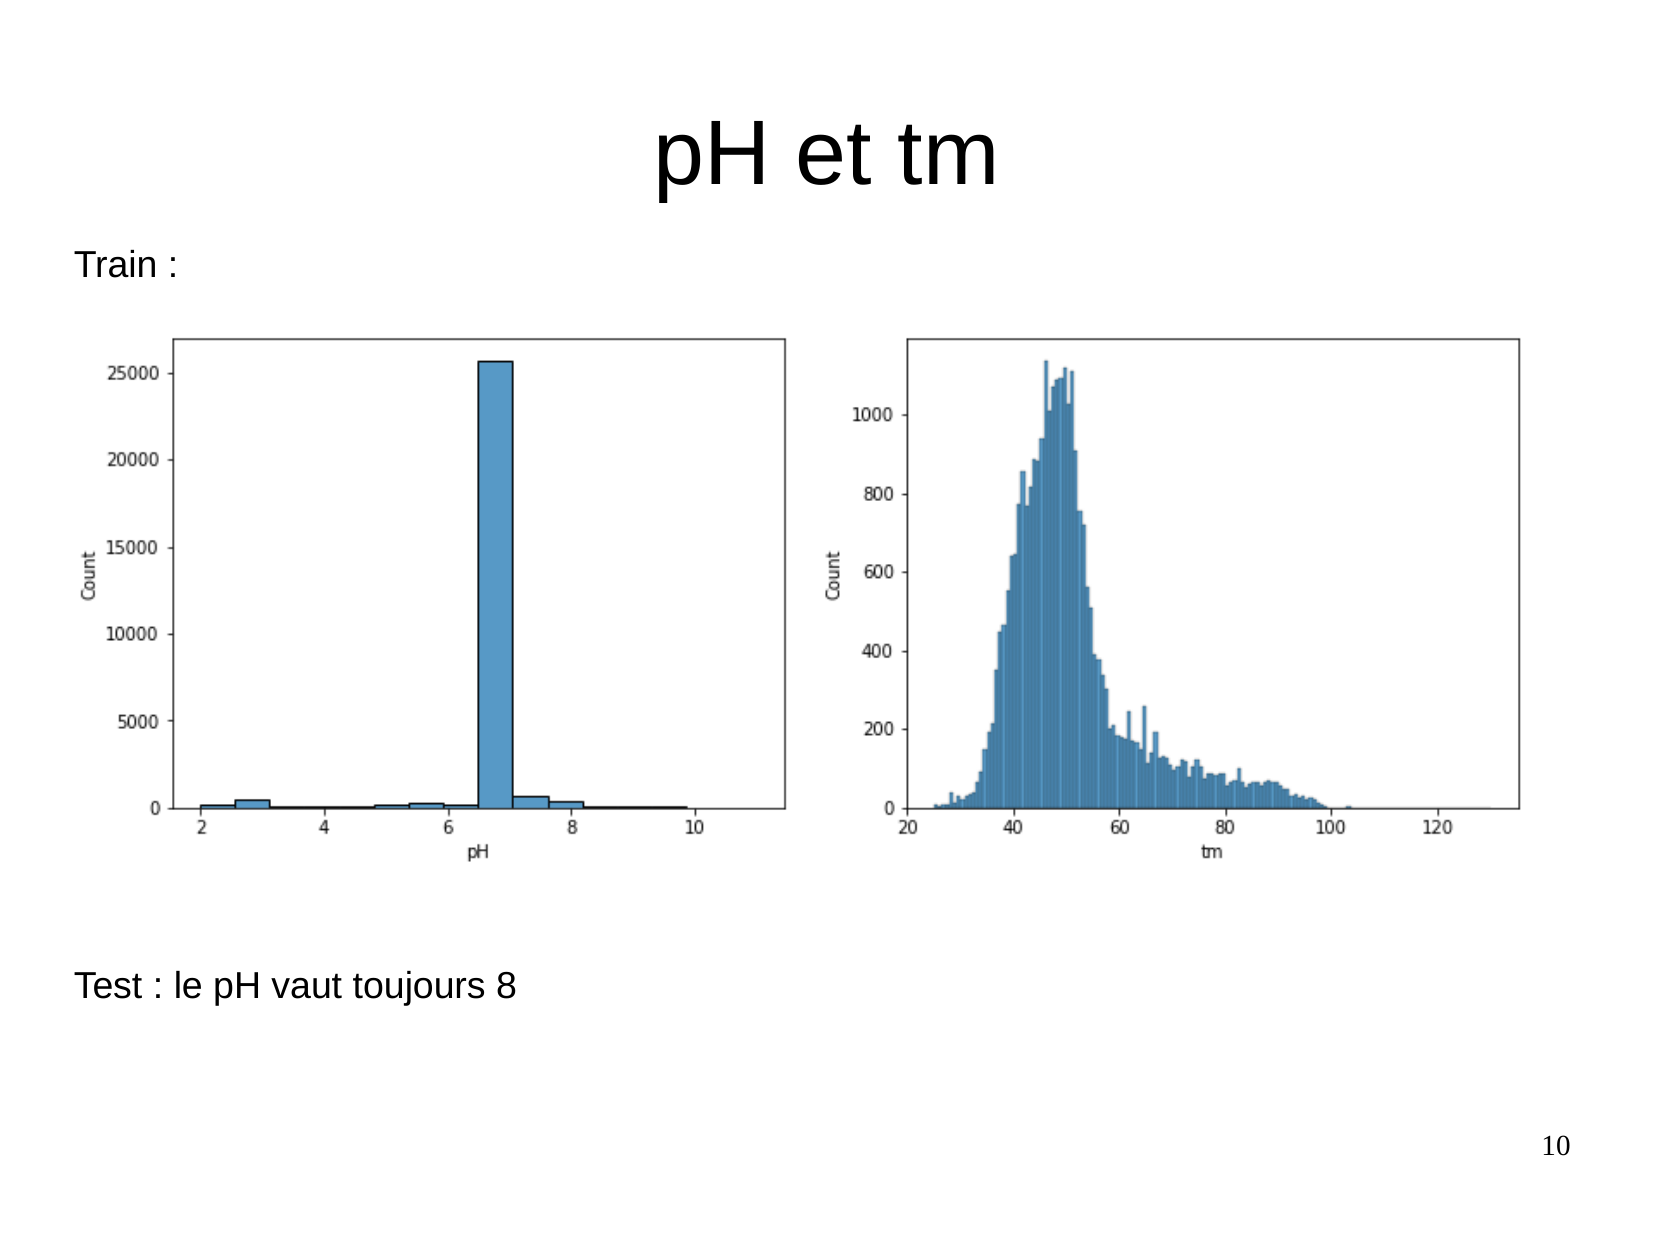

# pH et tm
Train :
Test : le pH vaut toujours 8
10